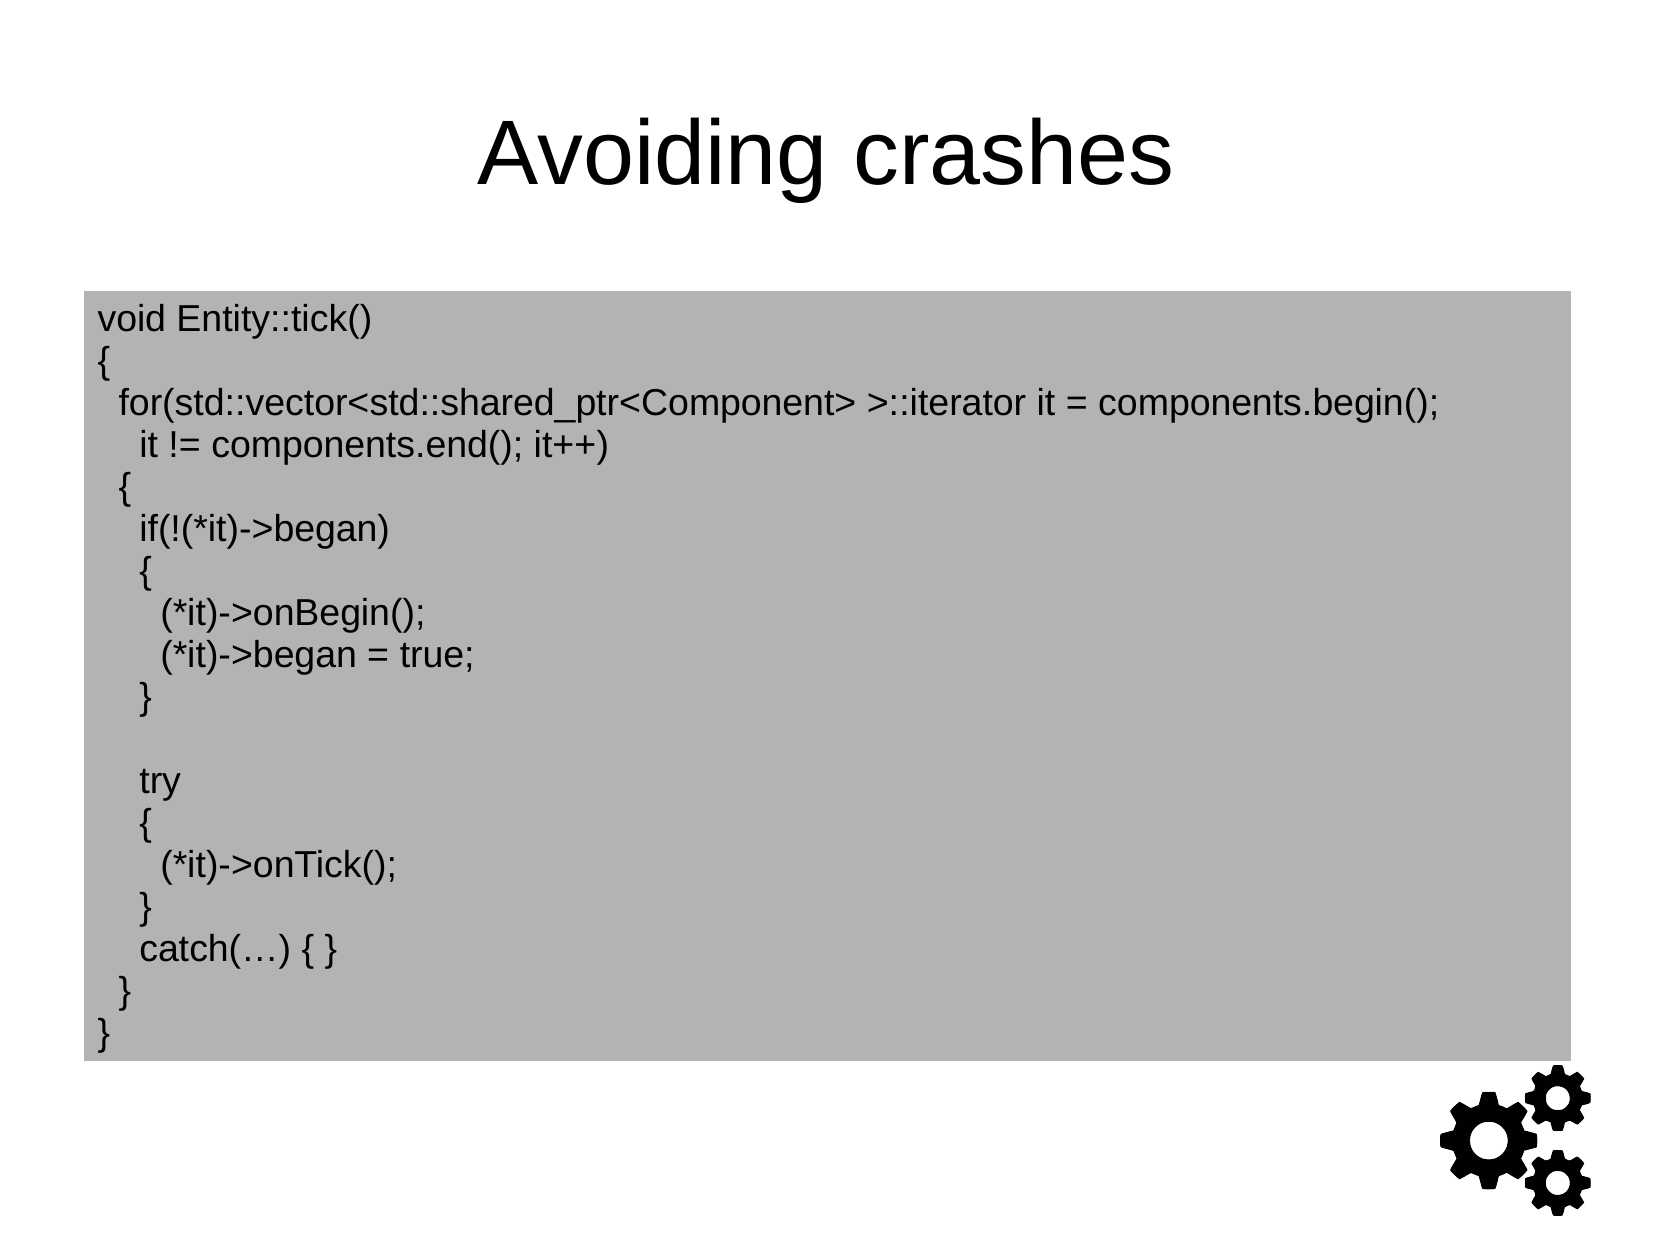

# Avoiding crashes
| void Entity::tick() { for(std::vector<std::shared\_ptr<Component> >::iterator it = components.begin(); it != components.end(); it++) { if(!(\*it)->began) { (\*it)->onBegin(); (\*it)->began = true; } try { (\*it)->onTick(); } catch(…) { } } } |
| --- |